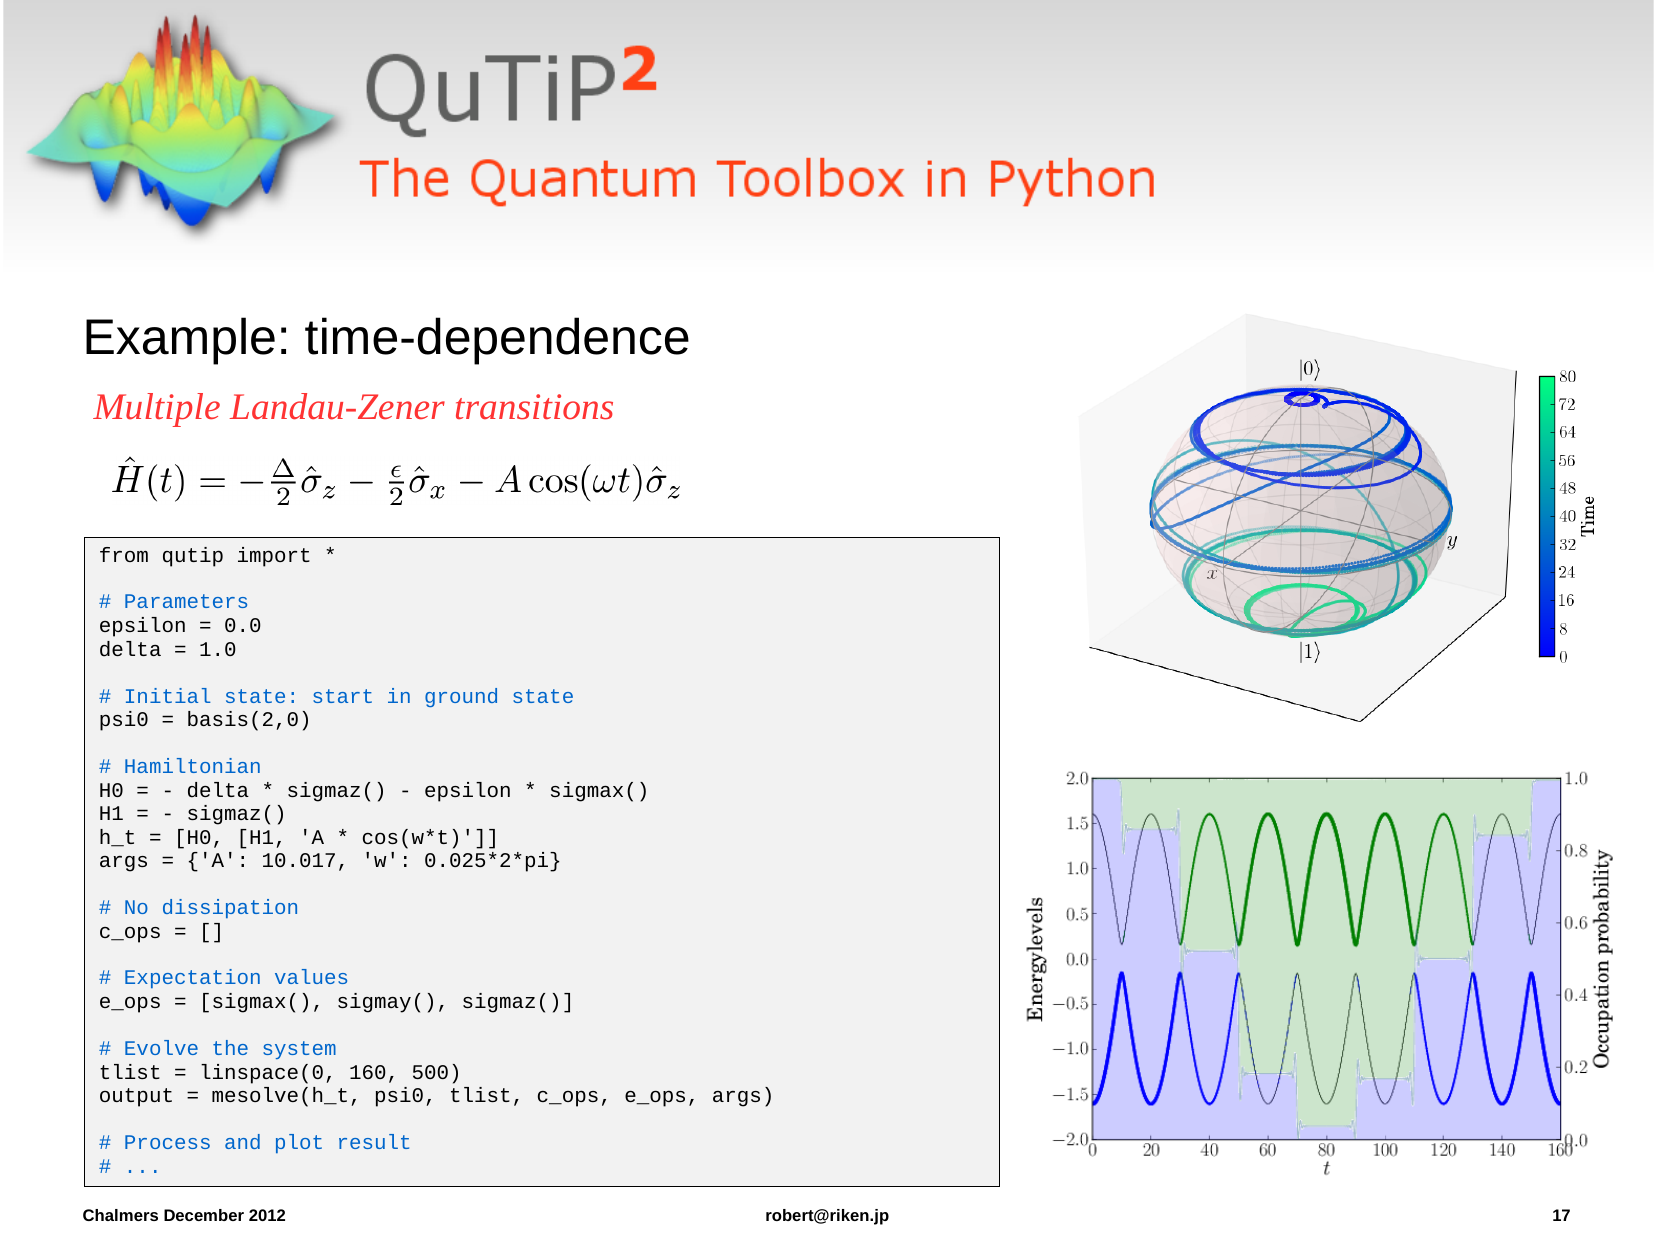

# Example: time-dependence
Multiple Landau-Zener transitions
from qutip import *
# Parameters
epsilon = 0.0
delta = 1.0
# Initial state: start in ground state
psi0 = basis(2,0)
# Hamiltonian
H0 = - delta * sigmaz() - epsilon * sigmax()
H1 = - sigmaz()
h_t = [H0, [H1, 'A * cos(w*t)']]
args = {'A': 10.017, 'w': 0.025*2*pi}
# No dissipation
c_ops = []
# Expectation values
e_ops = [sigmax(), sigmay(), sigmaz()]
# Evolve the system
tlist = linspace(0, 160, 500)
output = mesolve(h_t, psi0, tlist, c_ops, e_ops, args)
# Process and plot result
# ...
17